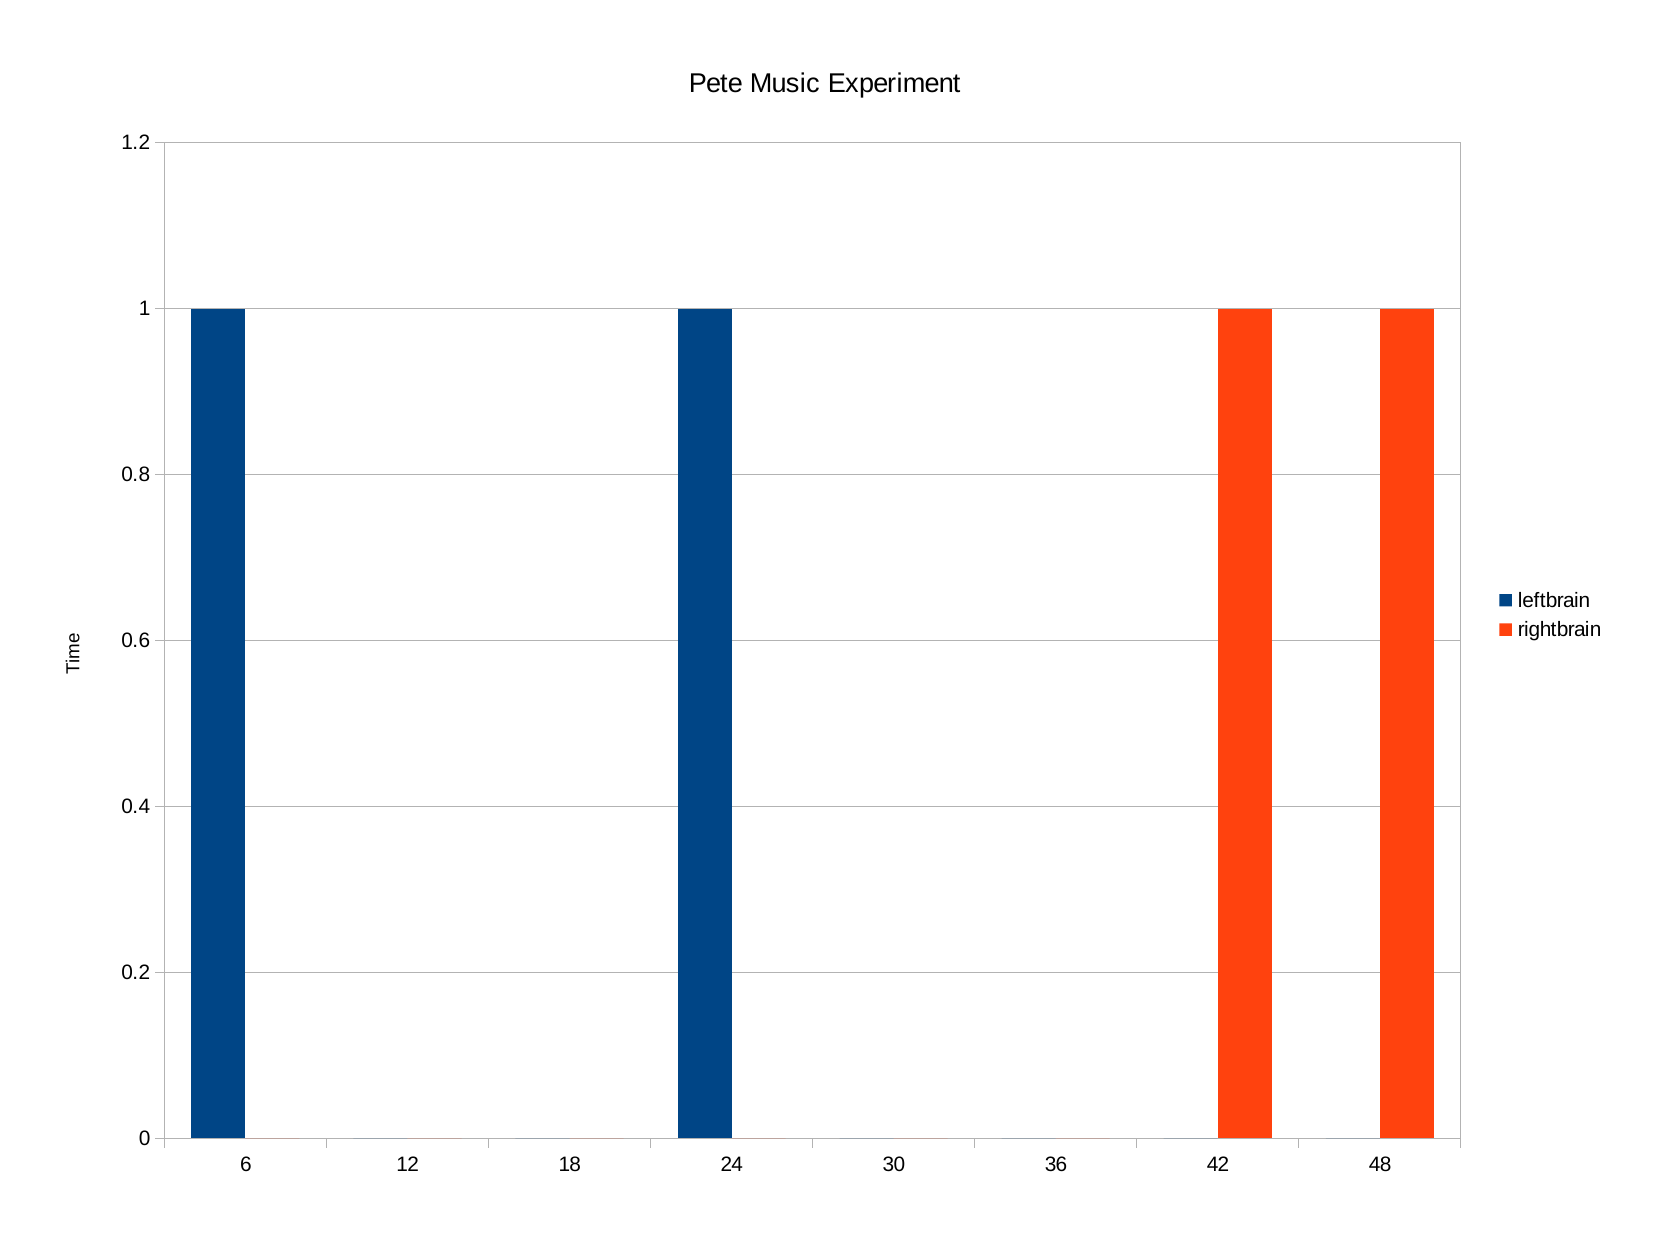

### Chart: Pete Music Experiment
| Category | leftbrain | rightbrain |
|---|---|---|
| 6 | 1.0 | 0.0 |
| 12 | 0.0 | 0.0 |
| 18 | 0.0 | 0.0 |
| 24 | 1.0 | 0.0 |
| 30 | 0.0 | 0.0 |
| 36 | 0.0 | 0.0 |
| 42 | 0.0 | 1.0 |
| 48 | 0.0 | 1.0 |